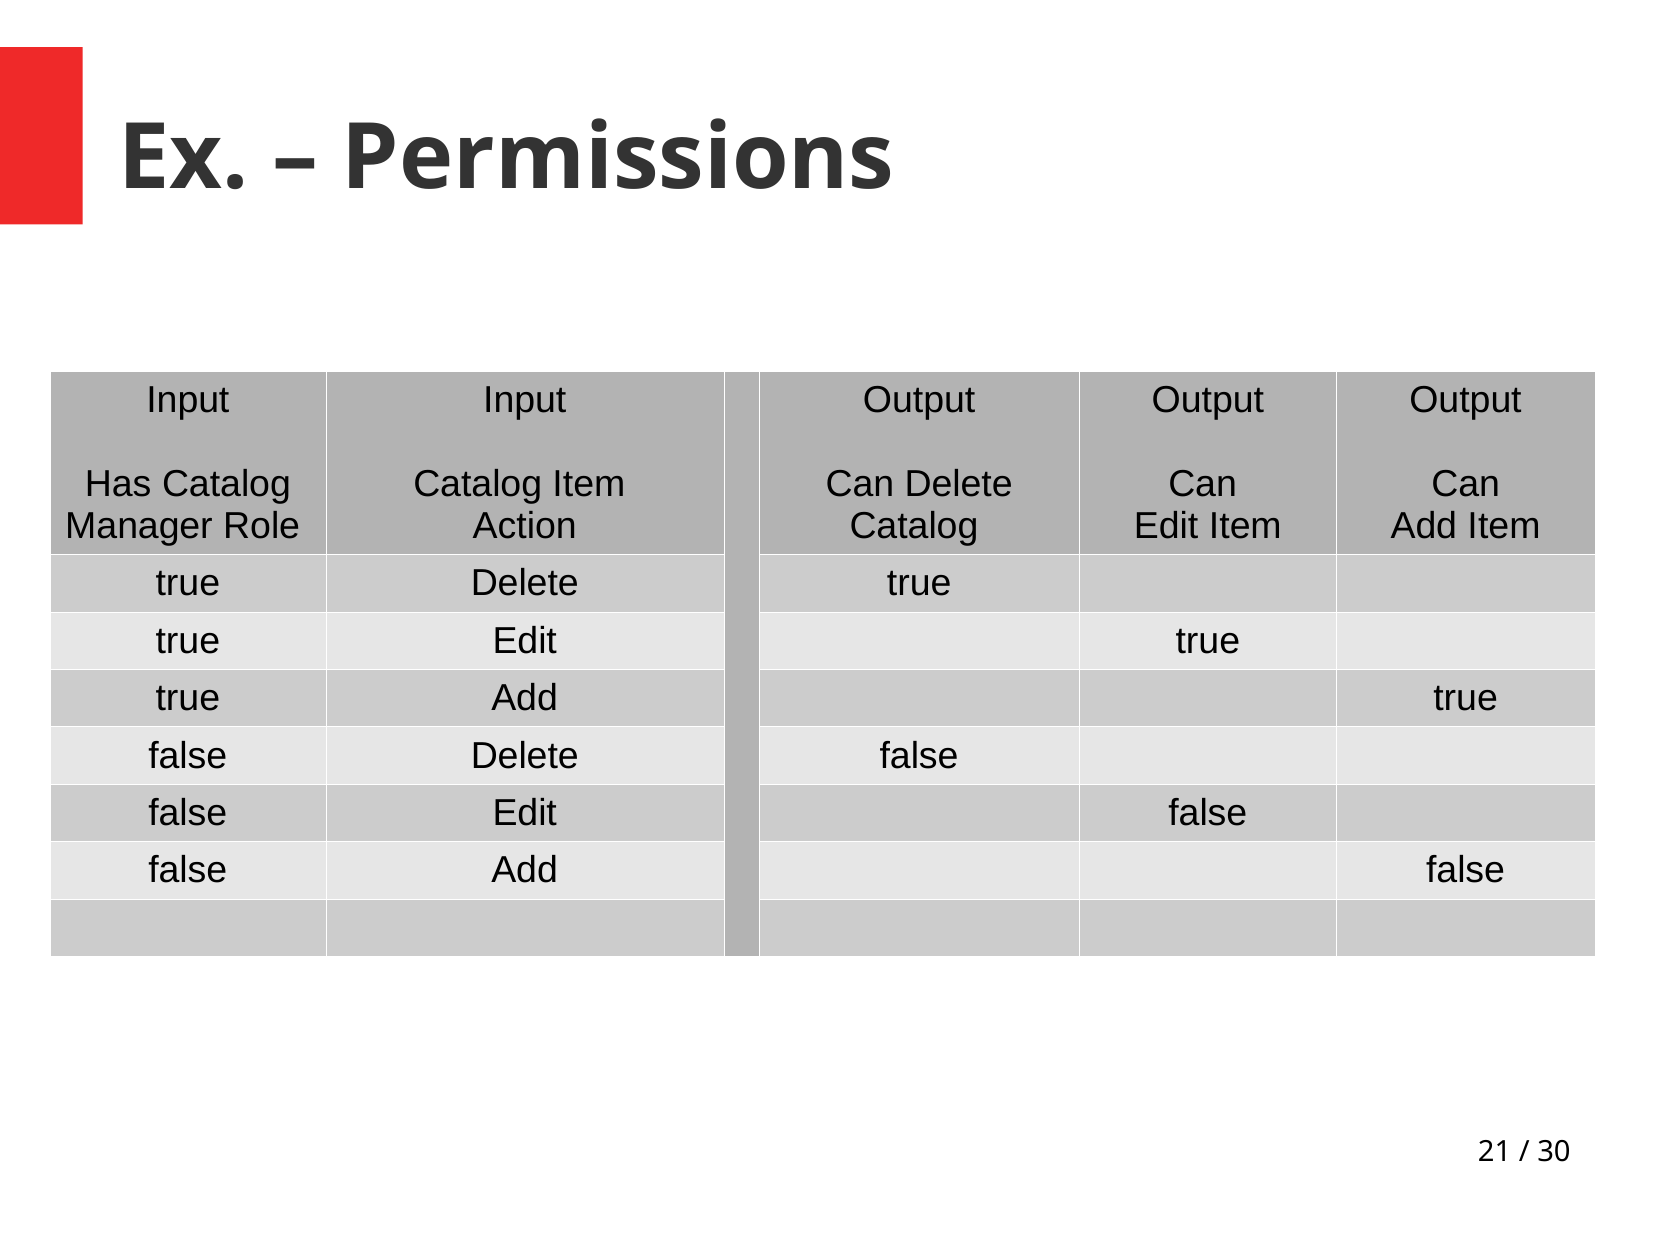

# Ex. – Permissions
| Input Has Catalog Manager Role | Input Catalog Item Action | | Output Can Delete Catalog | Output Can Edit Item | Output Can Add Item |
| --- | --- | --- | --- | --- | --- |
| true | Delete | | true | | |
| true | Edit | | | true | |
| true | Add | | | | true |
| false | Delete | | false | | |
| false | Edit | | | false | |
| false | Add | | | | false |
| | | | | | |
21